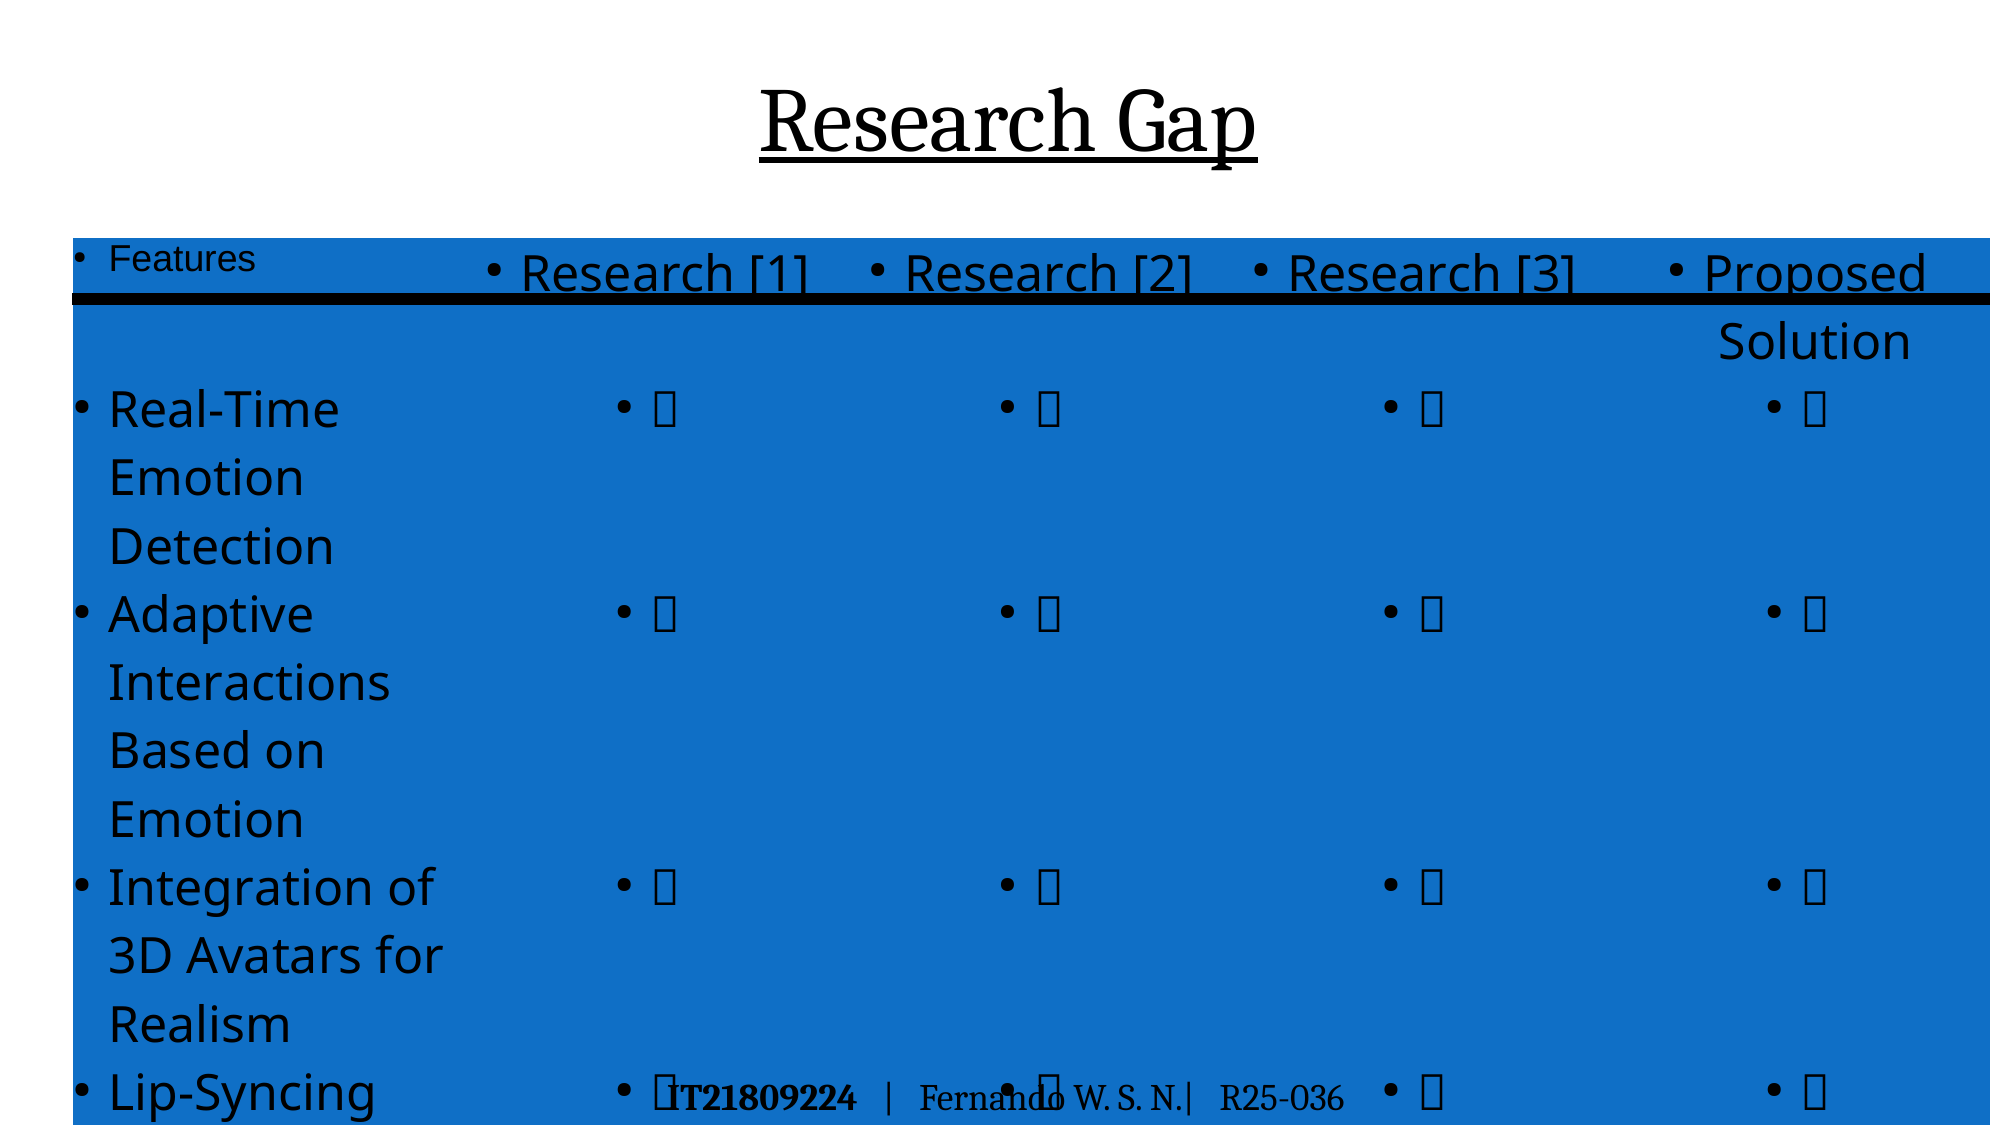

# Research Gap
| Features | Research [1] | Research [2] | Research [3] | Proposed Solution |
| --- | --- | --- | --- | --- |
| Real-Time Emotion Detection | ✅ | ❌ | ✅ | ✅ |
| Adaptive Interactions Based on Emotion | ❌ | ❌ | ❌ | ✅ |
| Integration of 3D Avatars for Realism | ❌ | ✅ | ❌ | ✅ |
| Lip-Syncing and Gesture Synchronization | ❌ | ❌ | ✅ | ✅ |
| Personalized User Experiences | ❌ | ❌ | ❌ | ✅ |
IT21809224 | Fernando W. S. N.| R25-036